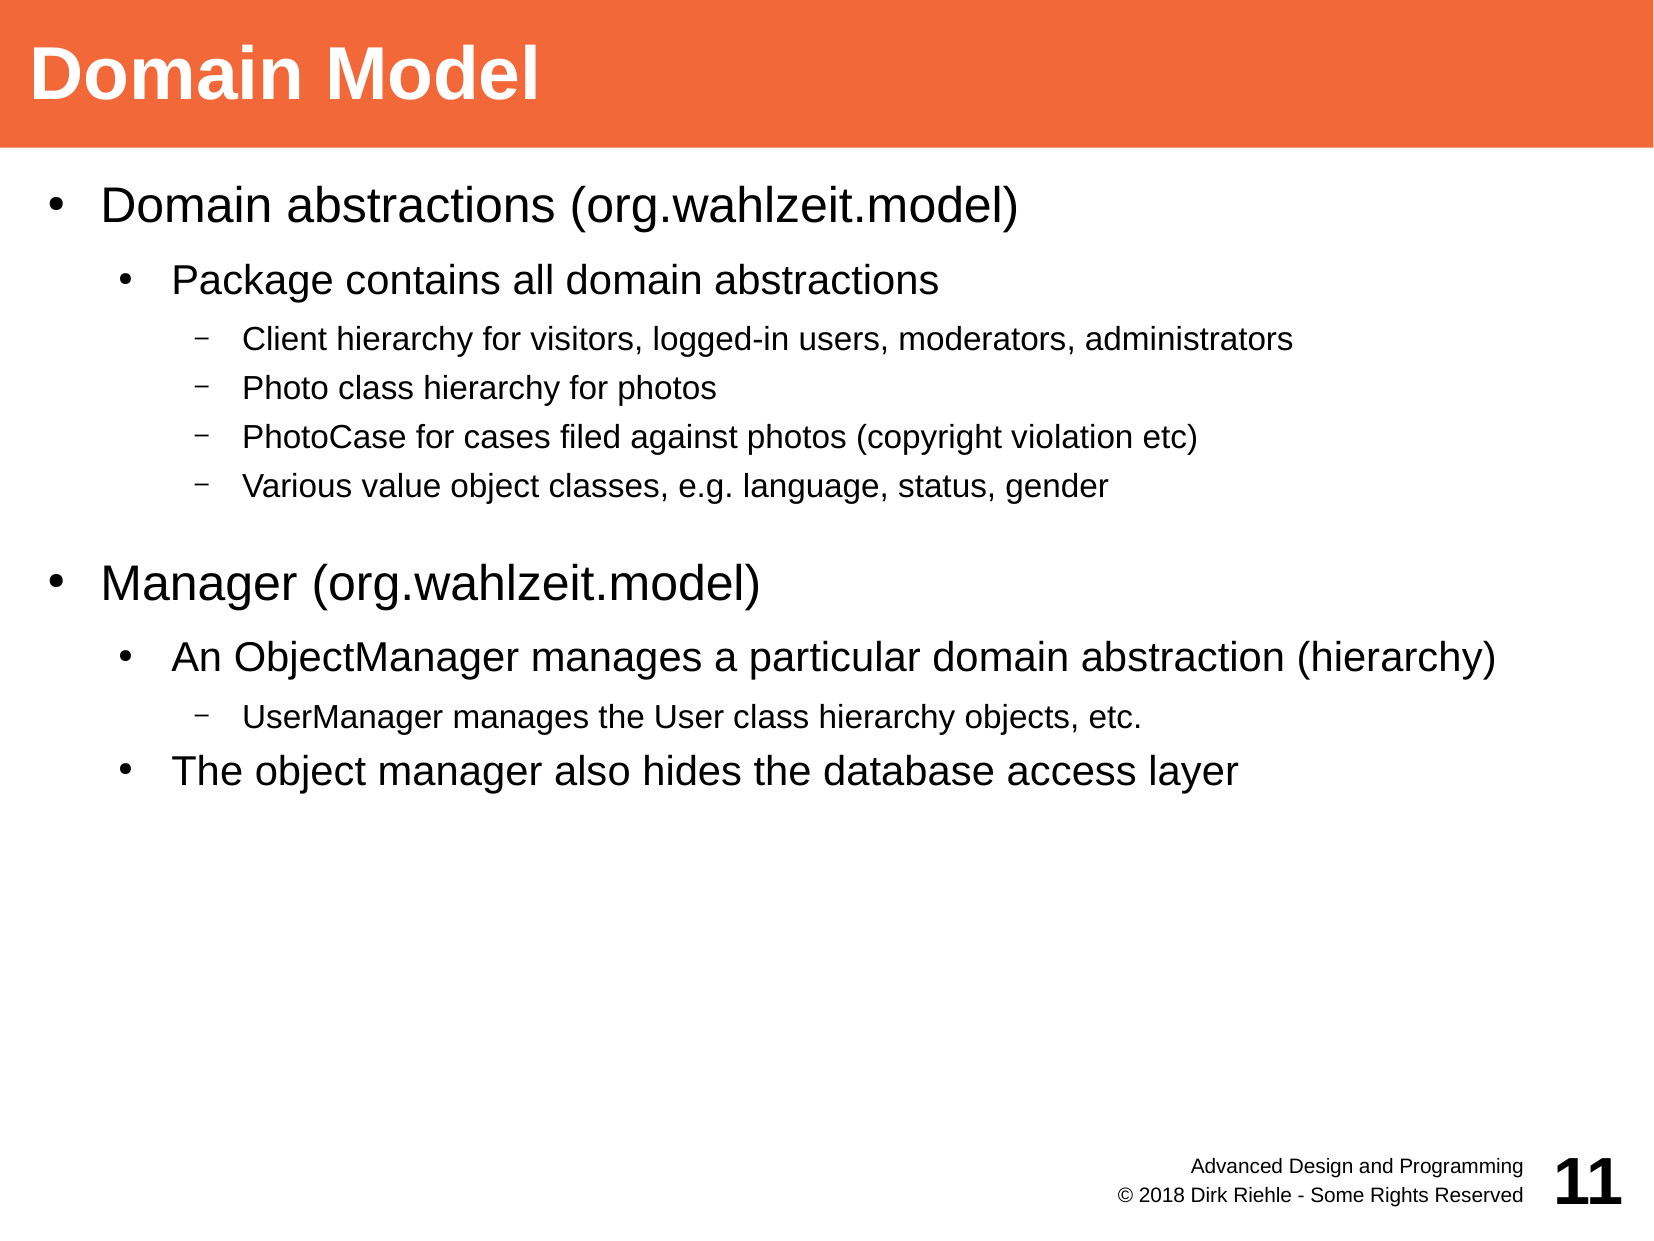

# Domain Model
Domain abstractions (org.wahlzeit.model)
Package contains all domain abstractions
Client hierarchy for visitors, logged-in users, moderators, administrators
Photo class hierarchy for photos
PhotoCase for cases filed against photos (copyright violation etc)
Various value object classes, e.g. language, status, gender
Manager (org.wahlzeit.model)
An ObjectManager manages a particular domain abstraction (hierarchy)
UserManager manages the User class hierarchy objects, etc.
The object manager also hides the database access layer
Advanced Design and Programming
11
© 2018 Dirk Riehle - Some Rights Reserved